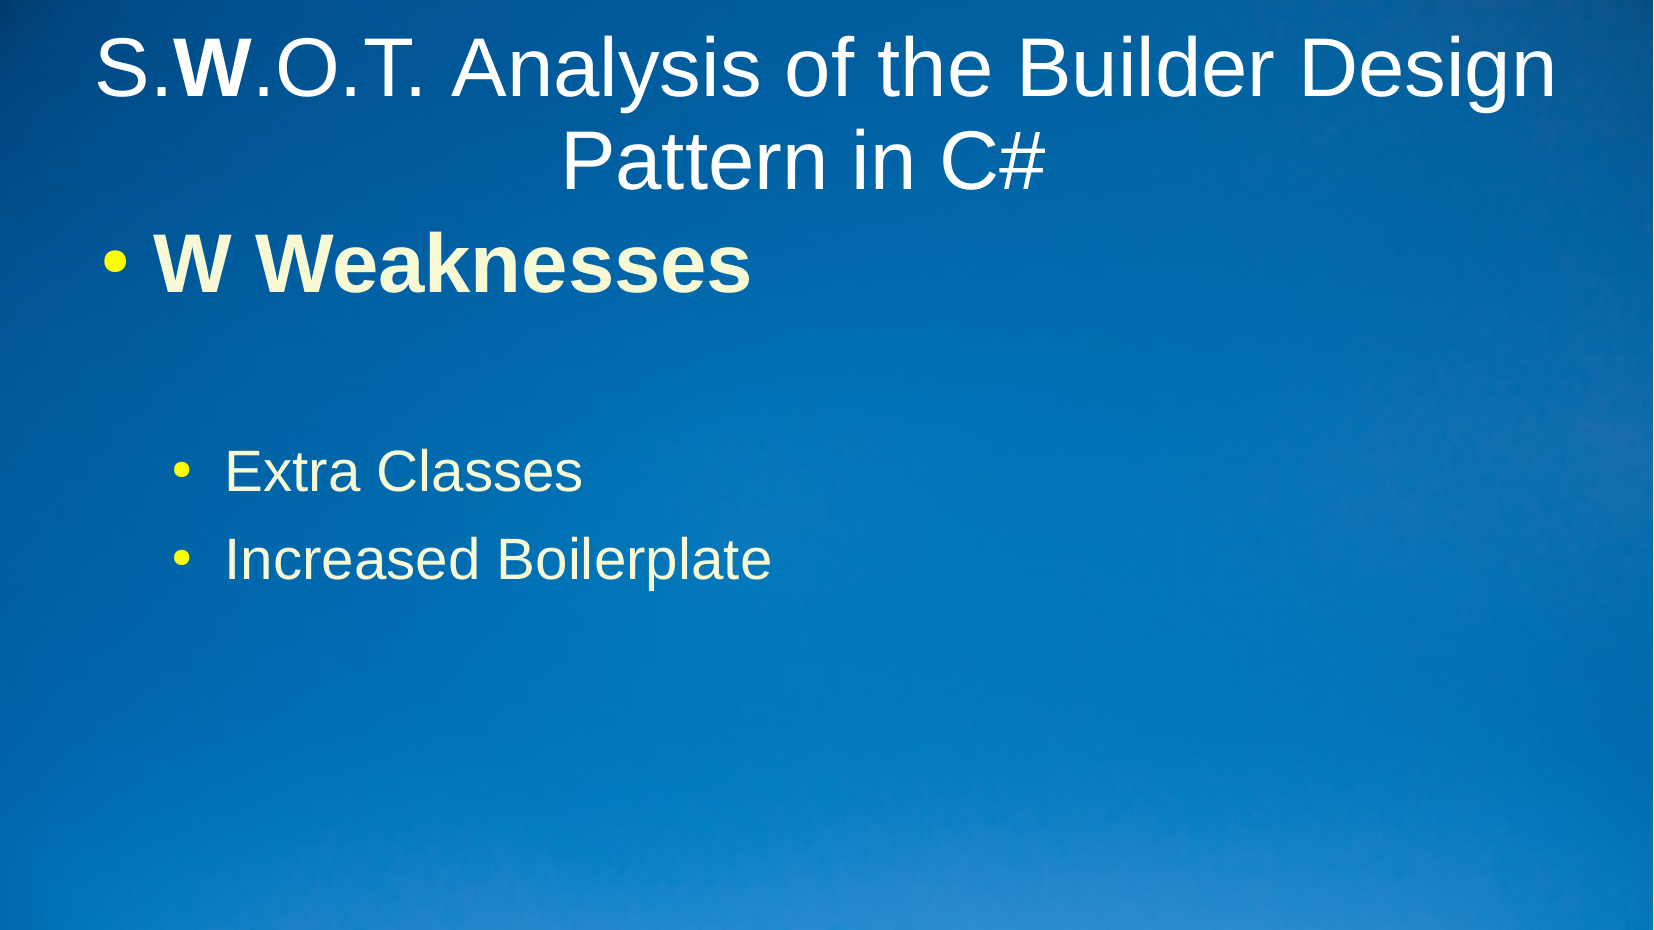

# S.W.O.T. Analysis of the Builder Design Pattern in C#
W Weaknesses
Extra Classes
Increased Boilerplate